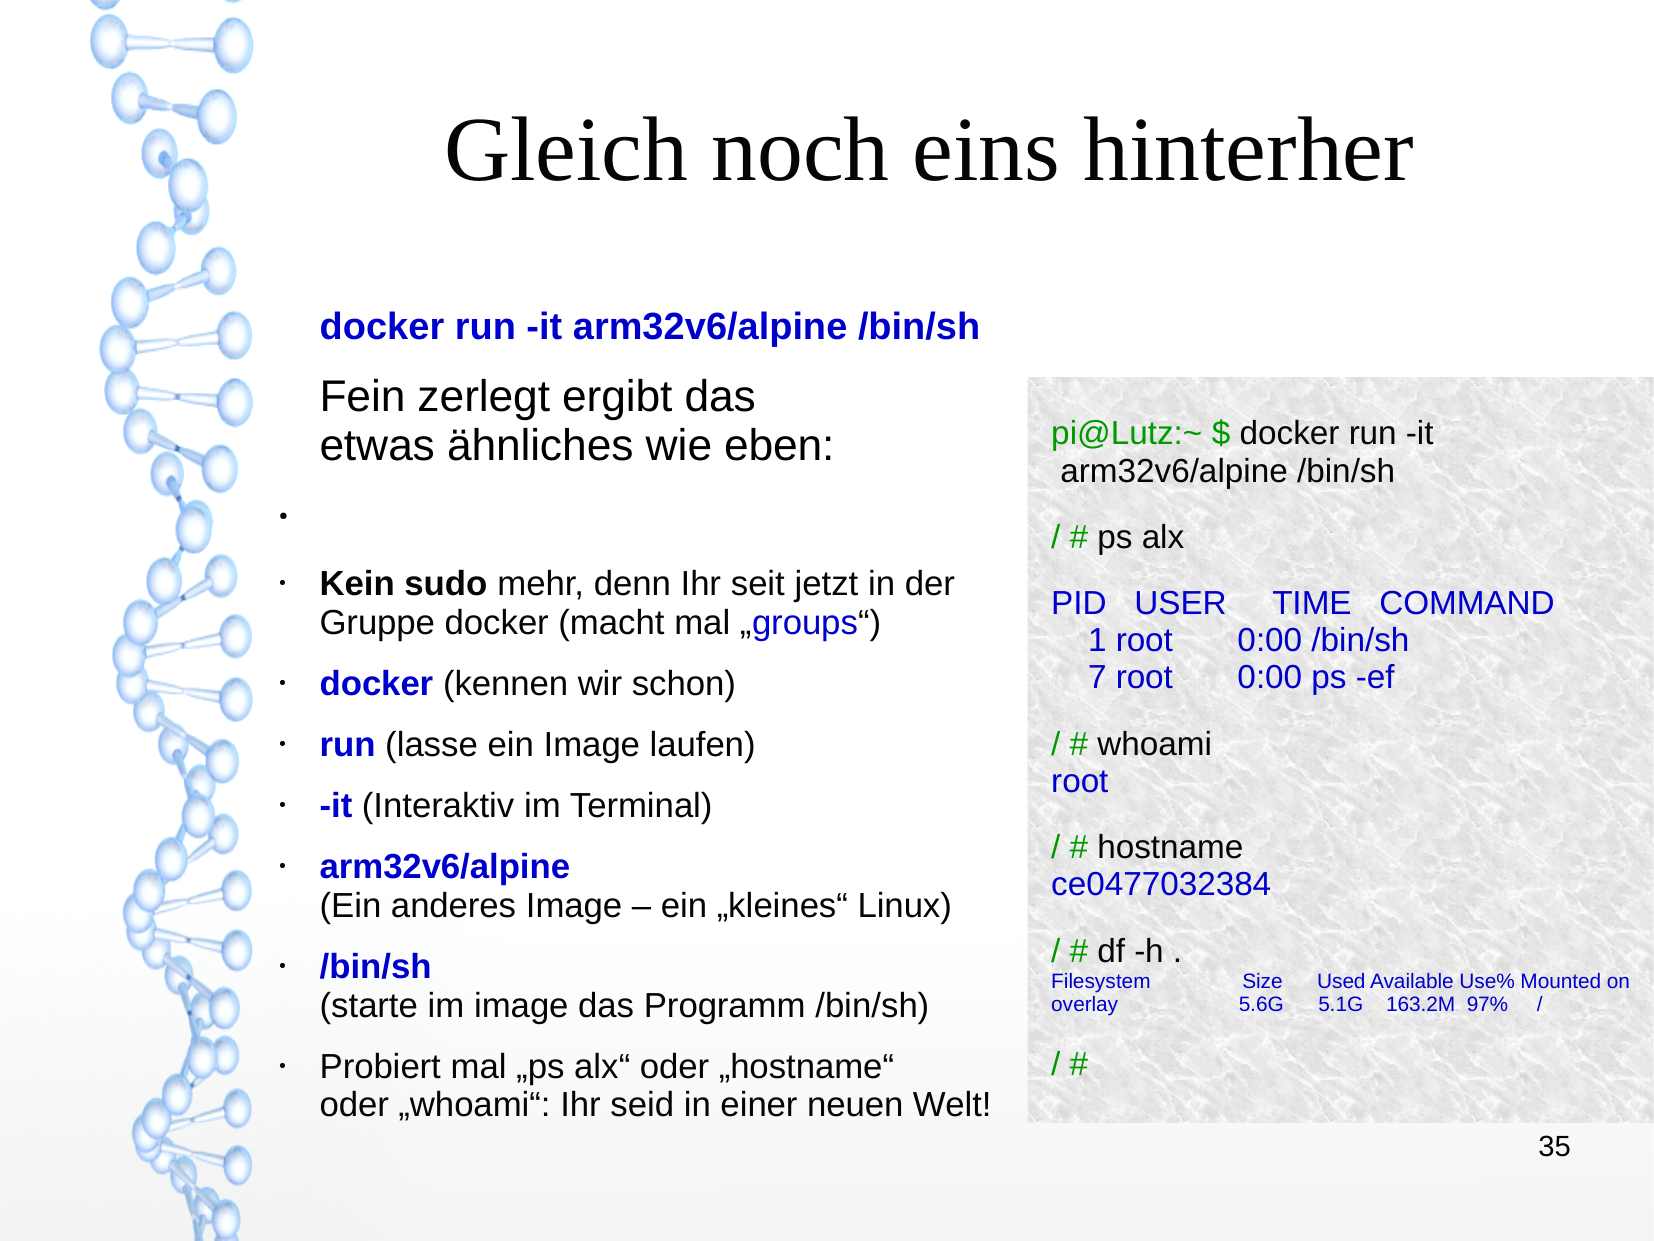

# Gleich noch eins hinterher
docker run -it arm32v6/alpine /bin/sh
Fein zerlegt ergibt das
etwas ähnliches wie eben:
Kein sudo mehr, denn Ihr seit jetzt in der
Gruppe docker (macht mal „groups“)
docker (kennen wir schon)
run (lasse ein Image laufen)
-it (Interaktiv im Terminal)
arm32v6/alpine
(Ein anderes Image – ein „kleines“ Linux)
/bin/sh
(starte im image das Programm /bin/sh)
Probiert mal „ps alx“ oder „hostname“
oder „whoami“: Ihr seid in einer neuen Welt!
pi@Lutz:~ $ docker run -it
 arm32v6/alpine /bin/sh
/ # ps alx
PID USER TIME COMMAND
 1 root 0:00 /bin/sh
 7 root 0:00 ps -ef
/ # whoami
root
/ # hostname
ce0477032384
/ # df -h .
Filesystem Size Used Available Use% Mounted on
overlay 5.6G 5.1G 163.2M 97% /
/ #
35